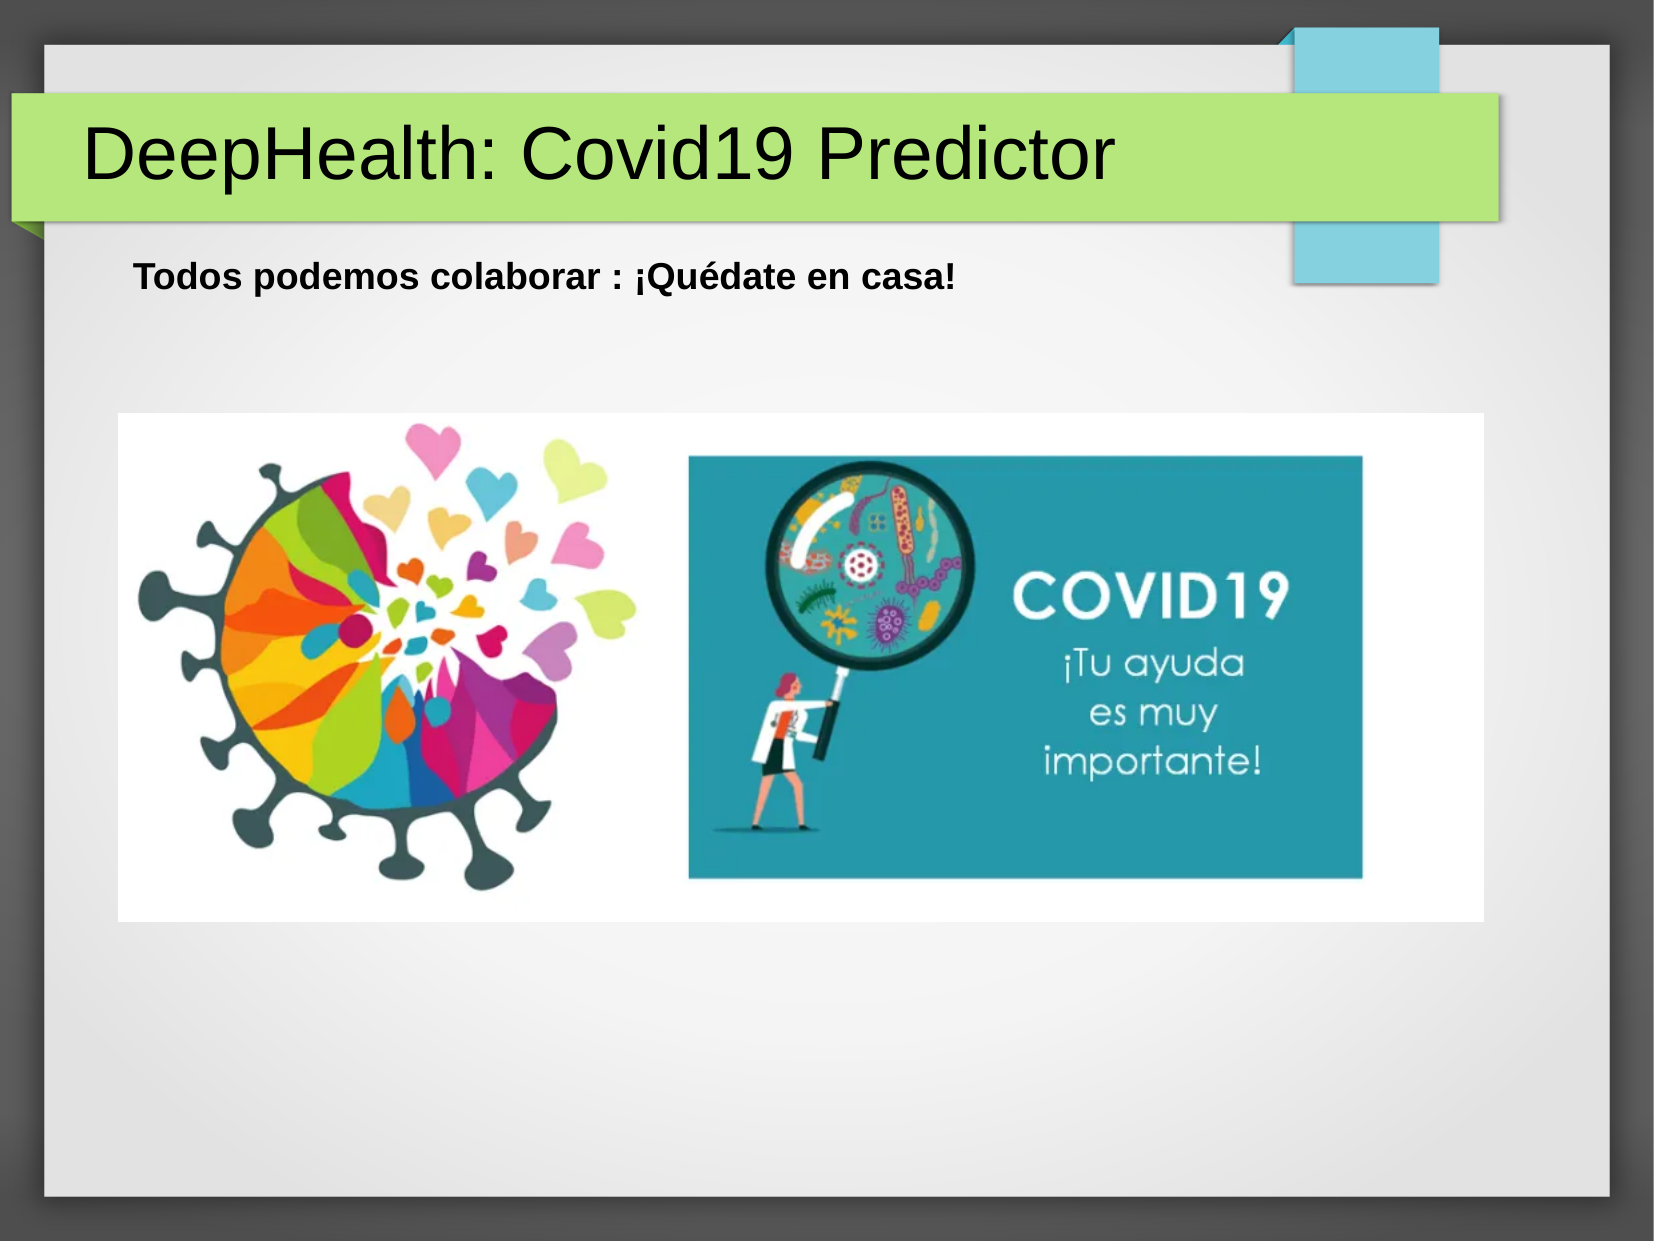

# DeepHealth: Covid19 Predictor
Todos podemos colaborar : ¡Quédate en casa!